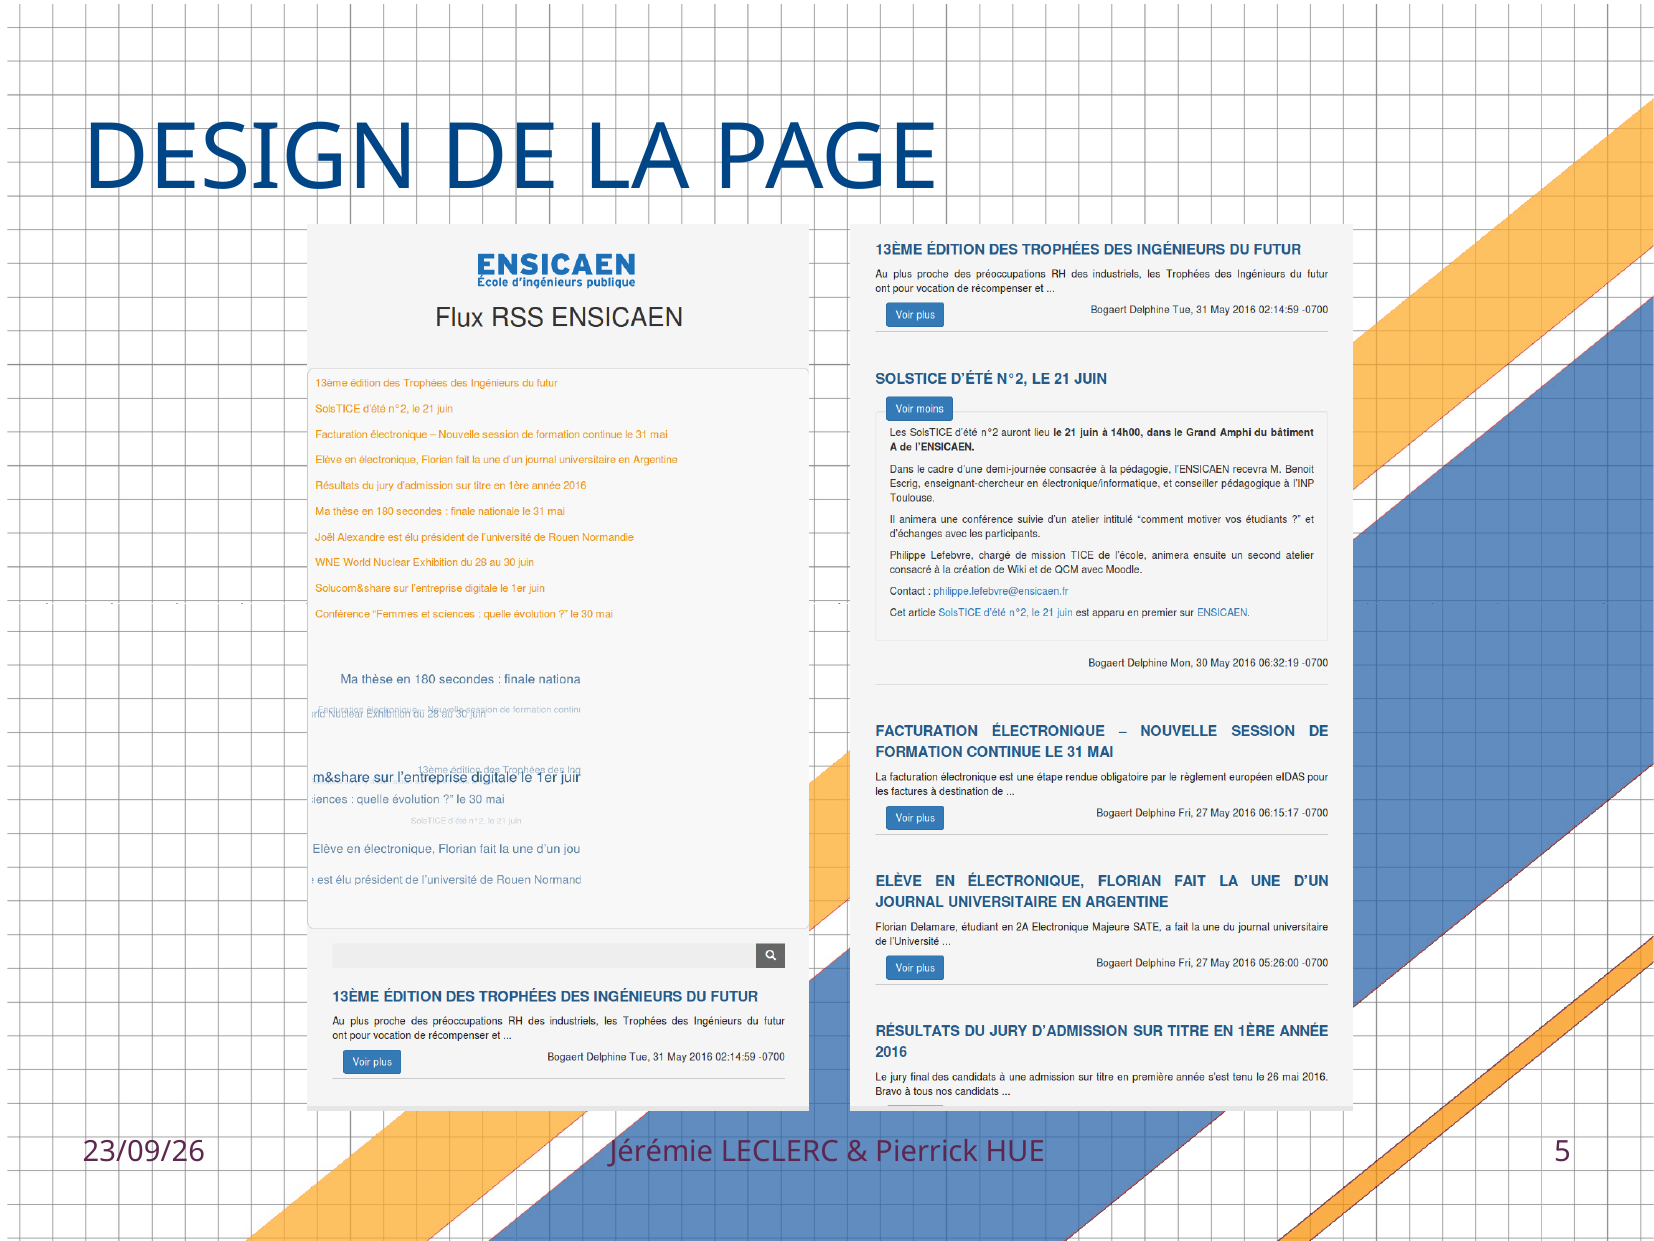

# Design de la page
Jérémie LECLERC & Pierrick HUE
5